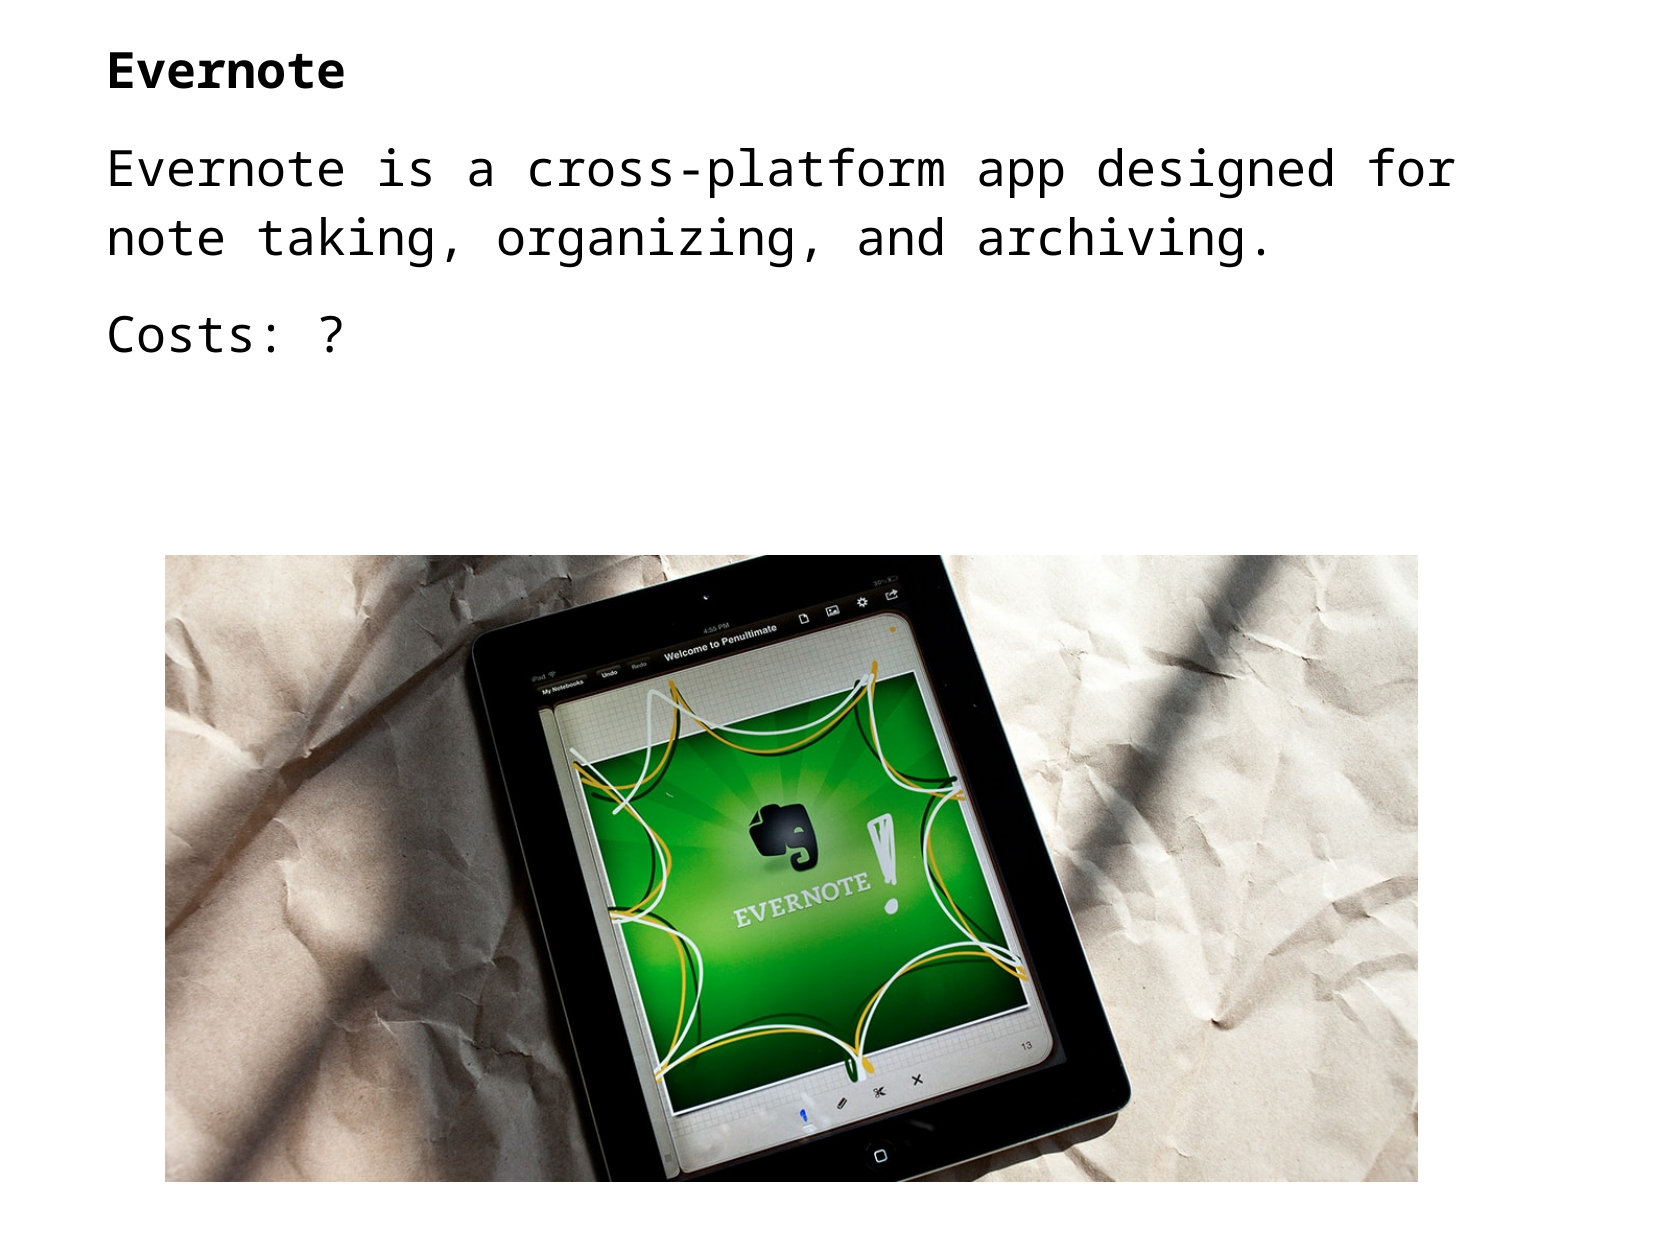

# Evernote
Evernote is a cross-platform app designed for note taking, organizing, and archiving.
Costs: ?